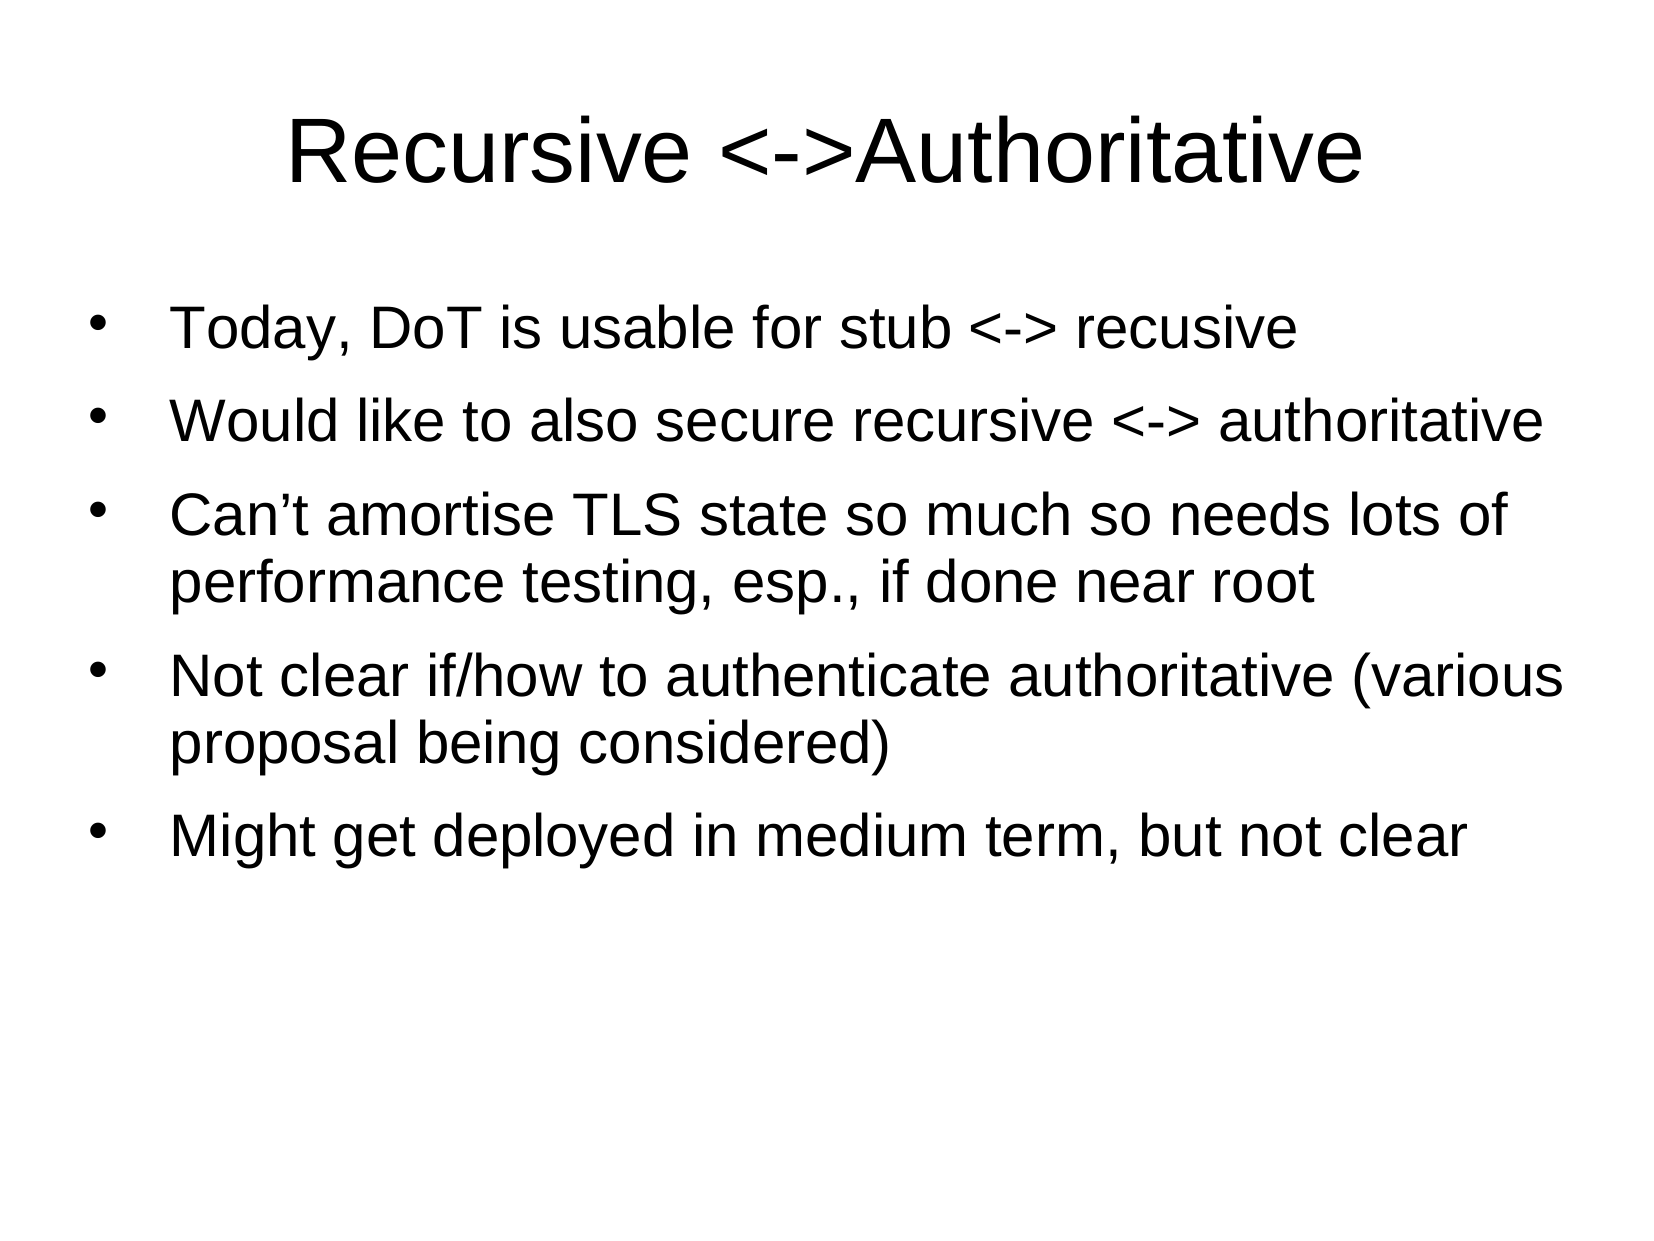

# Recursive <->Authoritative
Today, DoT is usable for stub <-> recusive
Would like to also secure recursive <-> authoritative
Can’t amortise TLS state so much so needs lots of performance testing, esp., if done near root
Not clear if/how to authenticate authoritative (various proposal being considered)
Might get deployed in medium term, but not clear